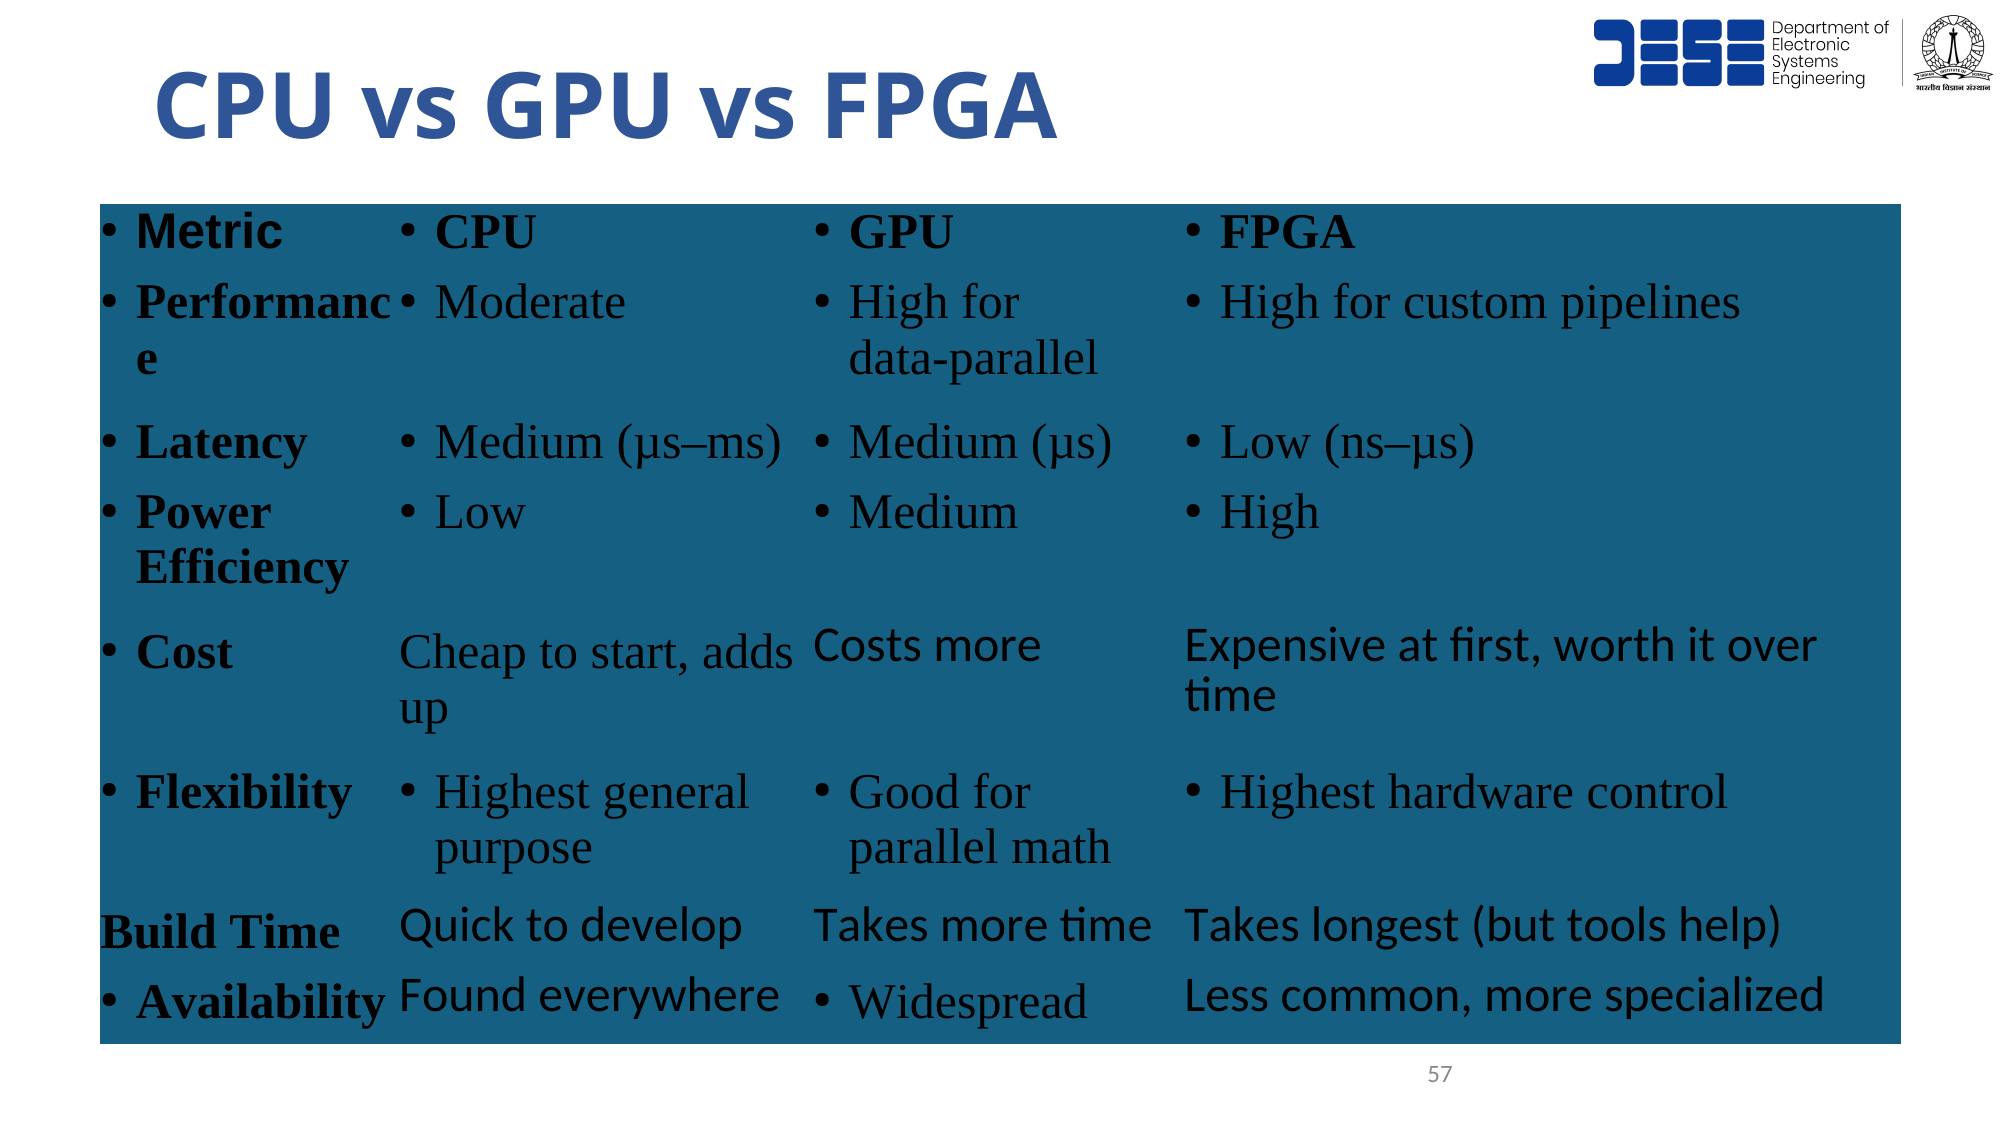

# CPU vs GPU vs FPGA
| Metric | CPU | GPU | FPGA |
| --- | --- | --- | --- |
| Performance | Moderate | High for data‑parallel | High for custom pipelines |
| Latency | Medium (µs–ms) | Medium (µs) | Low (ns–µs) |
| Power Efficiency | Low | Medium | High |
| Cost | Cheap to start, adds up | Costs more | Expensive at first, worth it over time |
| Flexibility | Highest general purpose | Good for parallel math | Highest hardware control |
| Build Time | Quick to develop | Takes more time | Takes longest (but tools help) |
| Availability | Found everywhere | Widespread | Less common, more specialized |